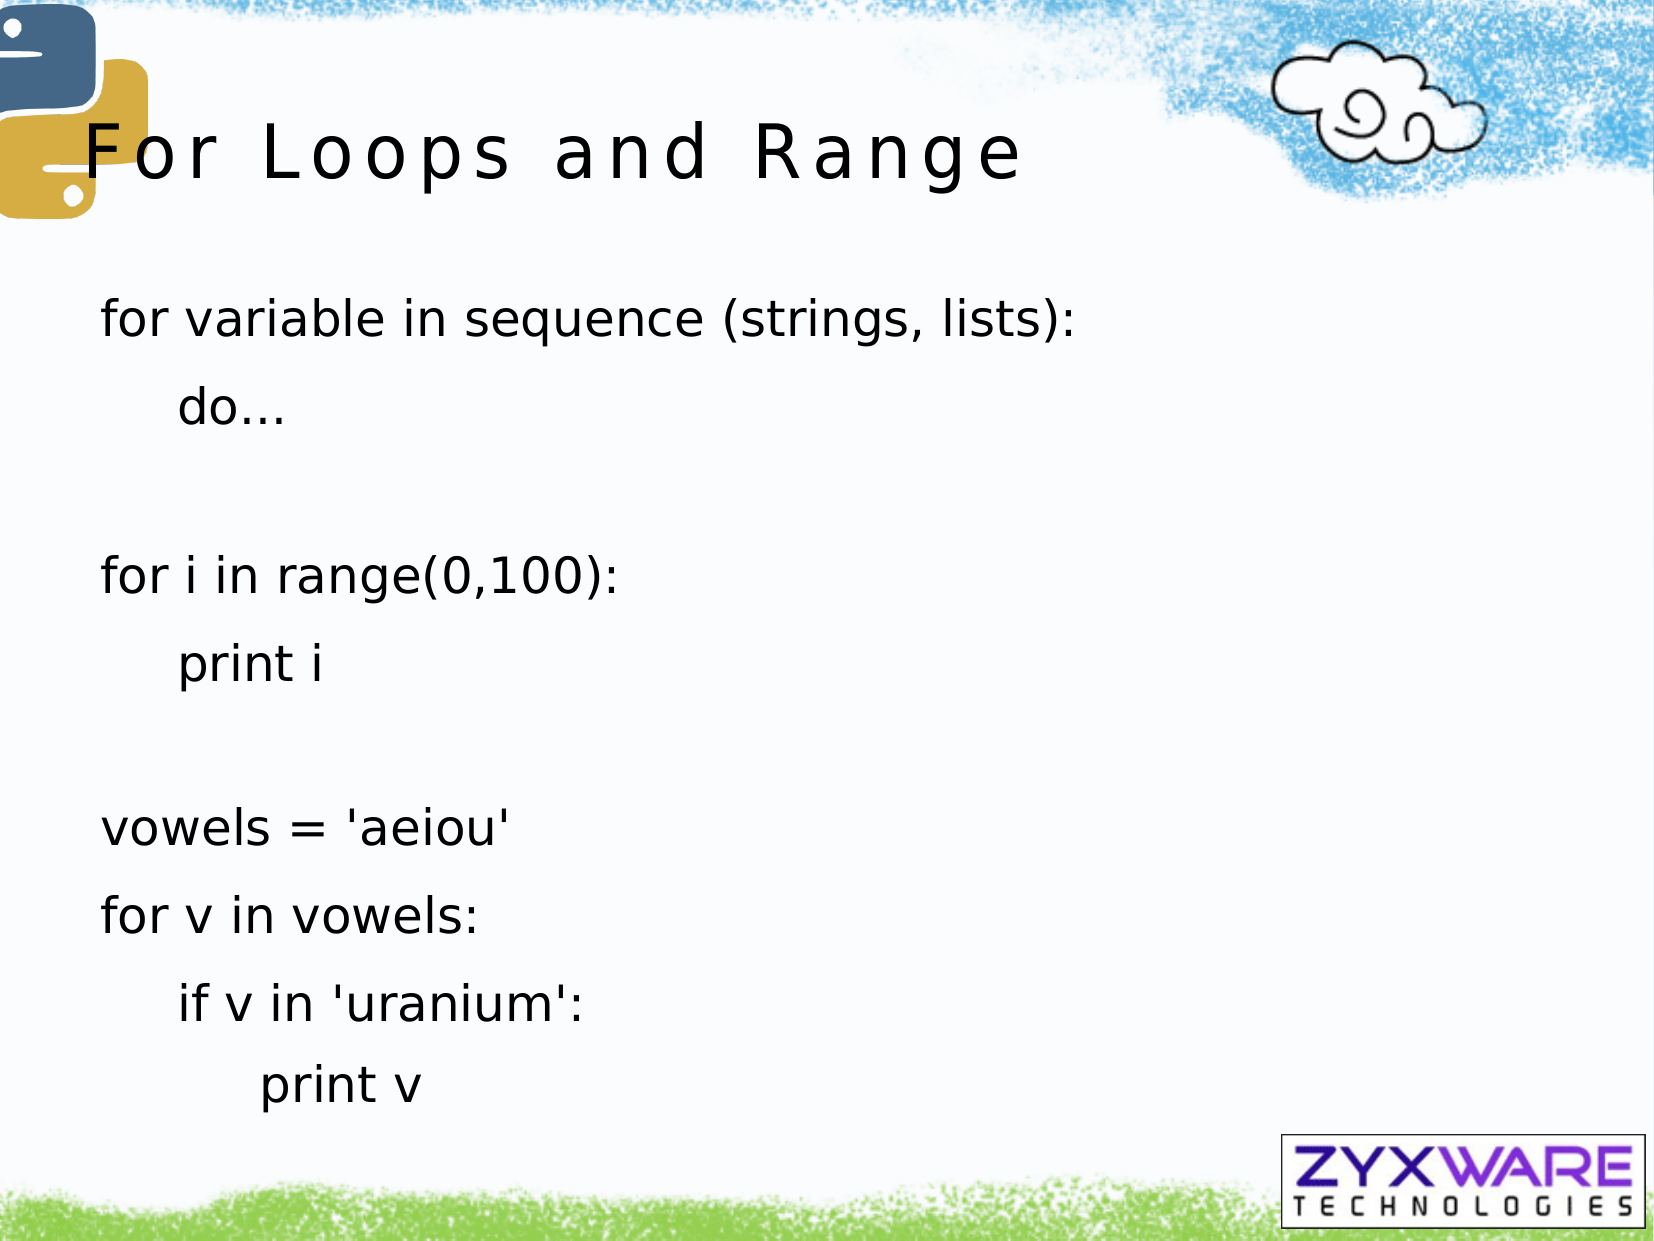

# For Loops and Range
for variable in sequence (strings, lists):
do...
for i in range(0,100):
print i
vowels = 'aeiou'
for v in vowels:
if v in 'uranium':
print v